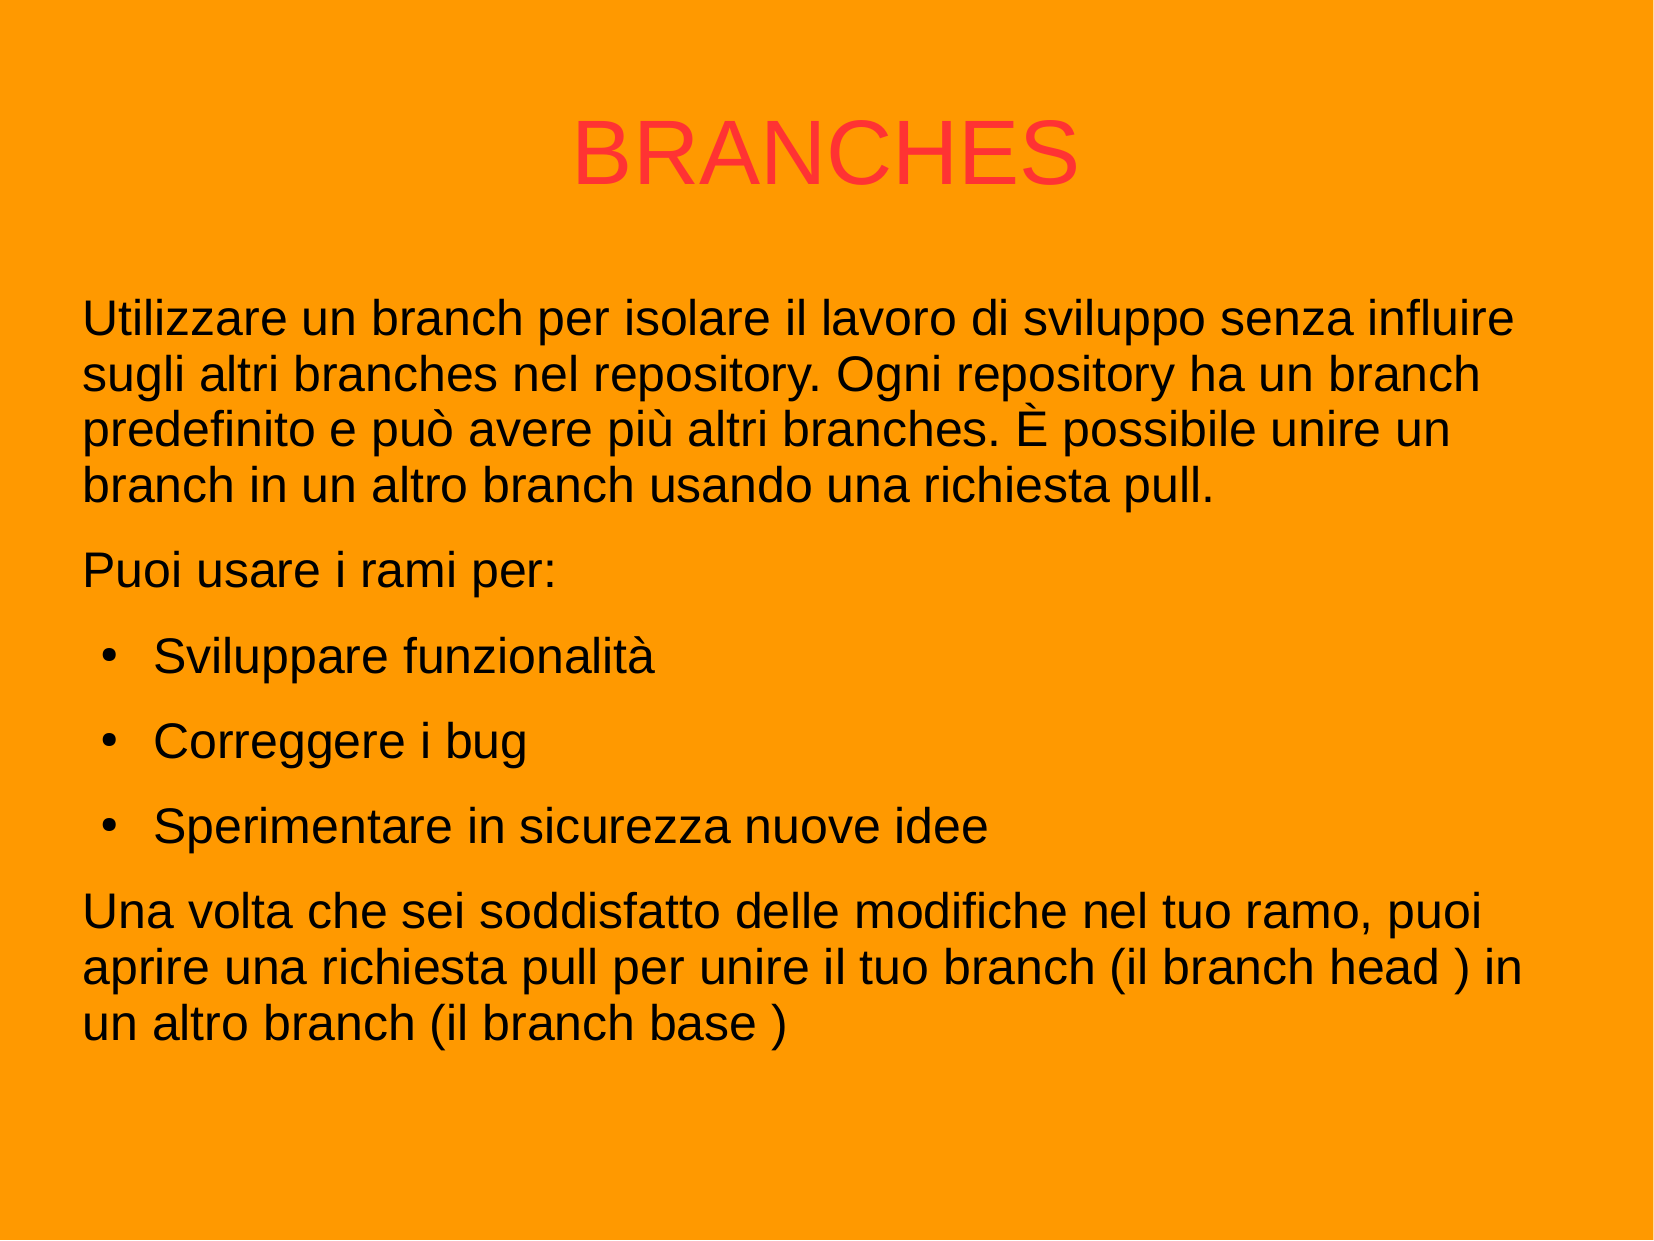

# BRANCHES
Utilizzare un branch per isolare il lavoro di sviluppo senza influire sugli altri branches nel repository. Ogni repository ha un branch predefinito e può avere più altri branches. È possibile unire un branch in un altro branch usando una richiesta pull.
Puoi usare i rami per:
Sviluppare funzionalità
Correggere i bug
Sperimentare in sicurezza nuove idee
Una volta che sei soddisfatto delle modifiche nel tuo ramo, puoi aprire una richiesta pull per unire il tuo branch (il branch head ) in un altro branch (il branch base )